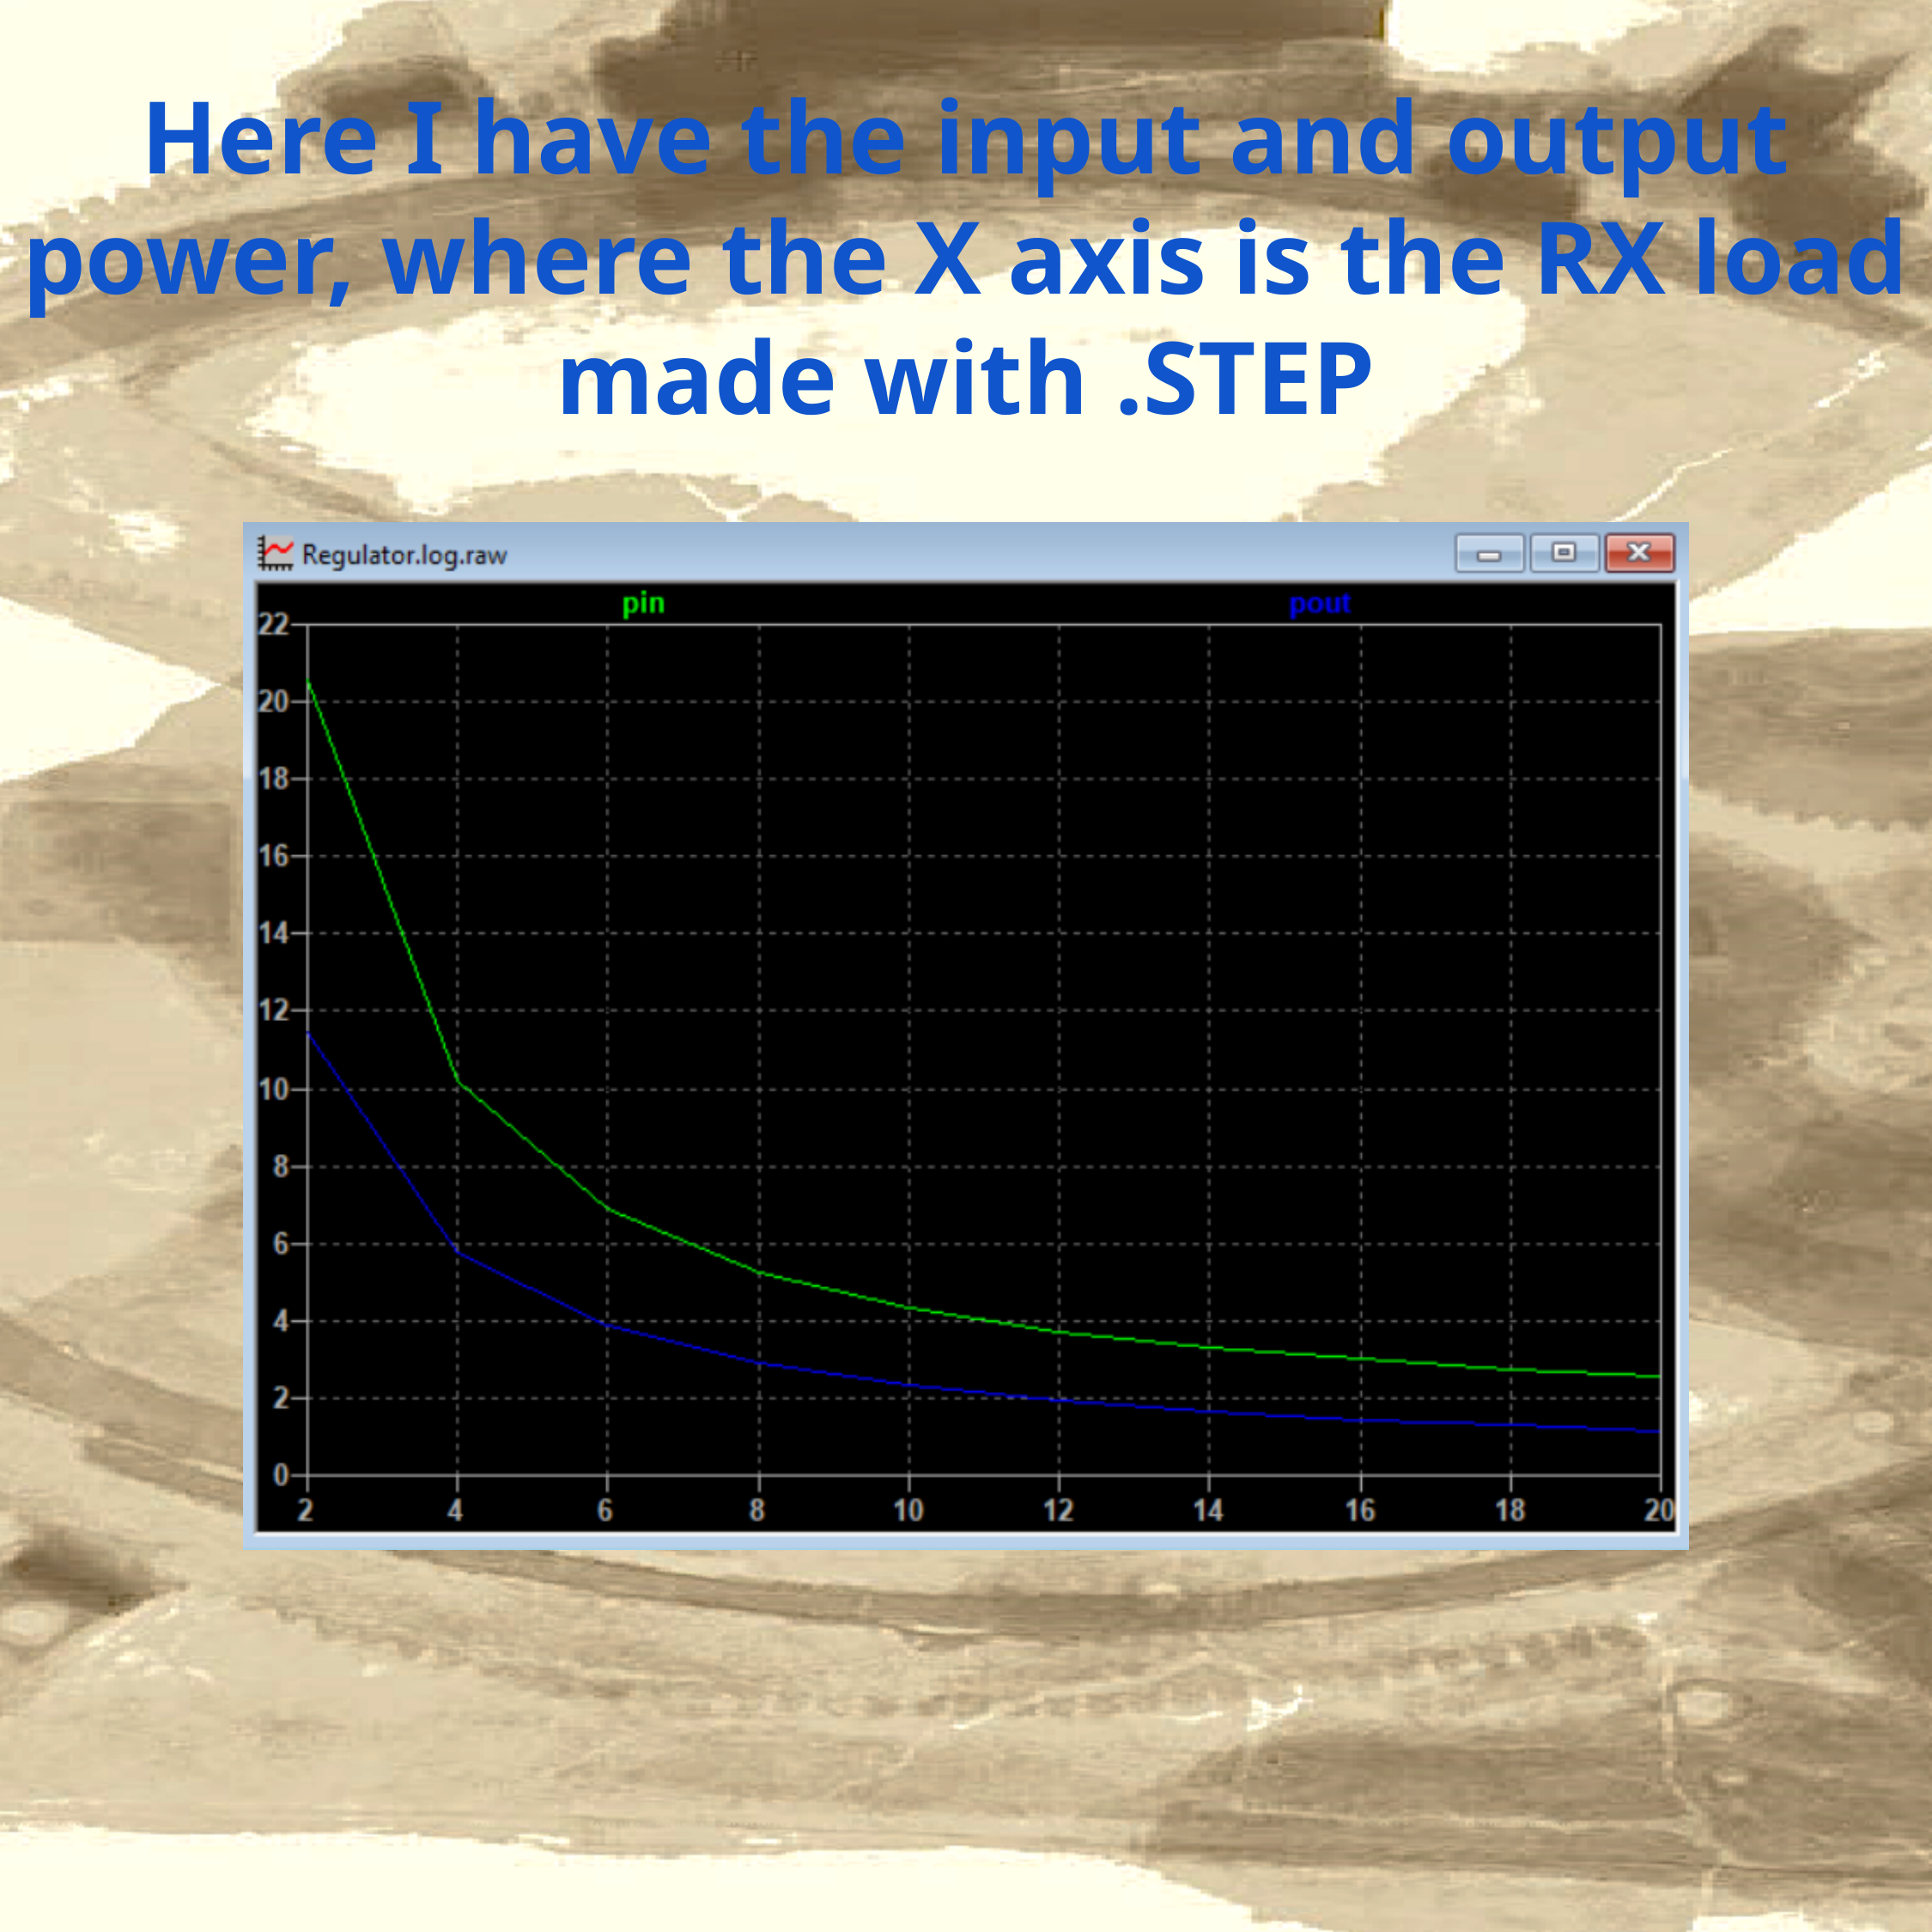

Here I have the input and output power, where the X axis is the RX load made with .STEP